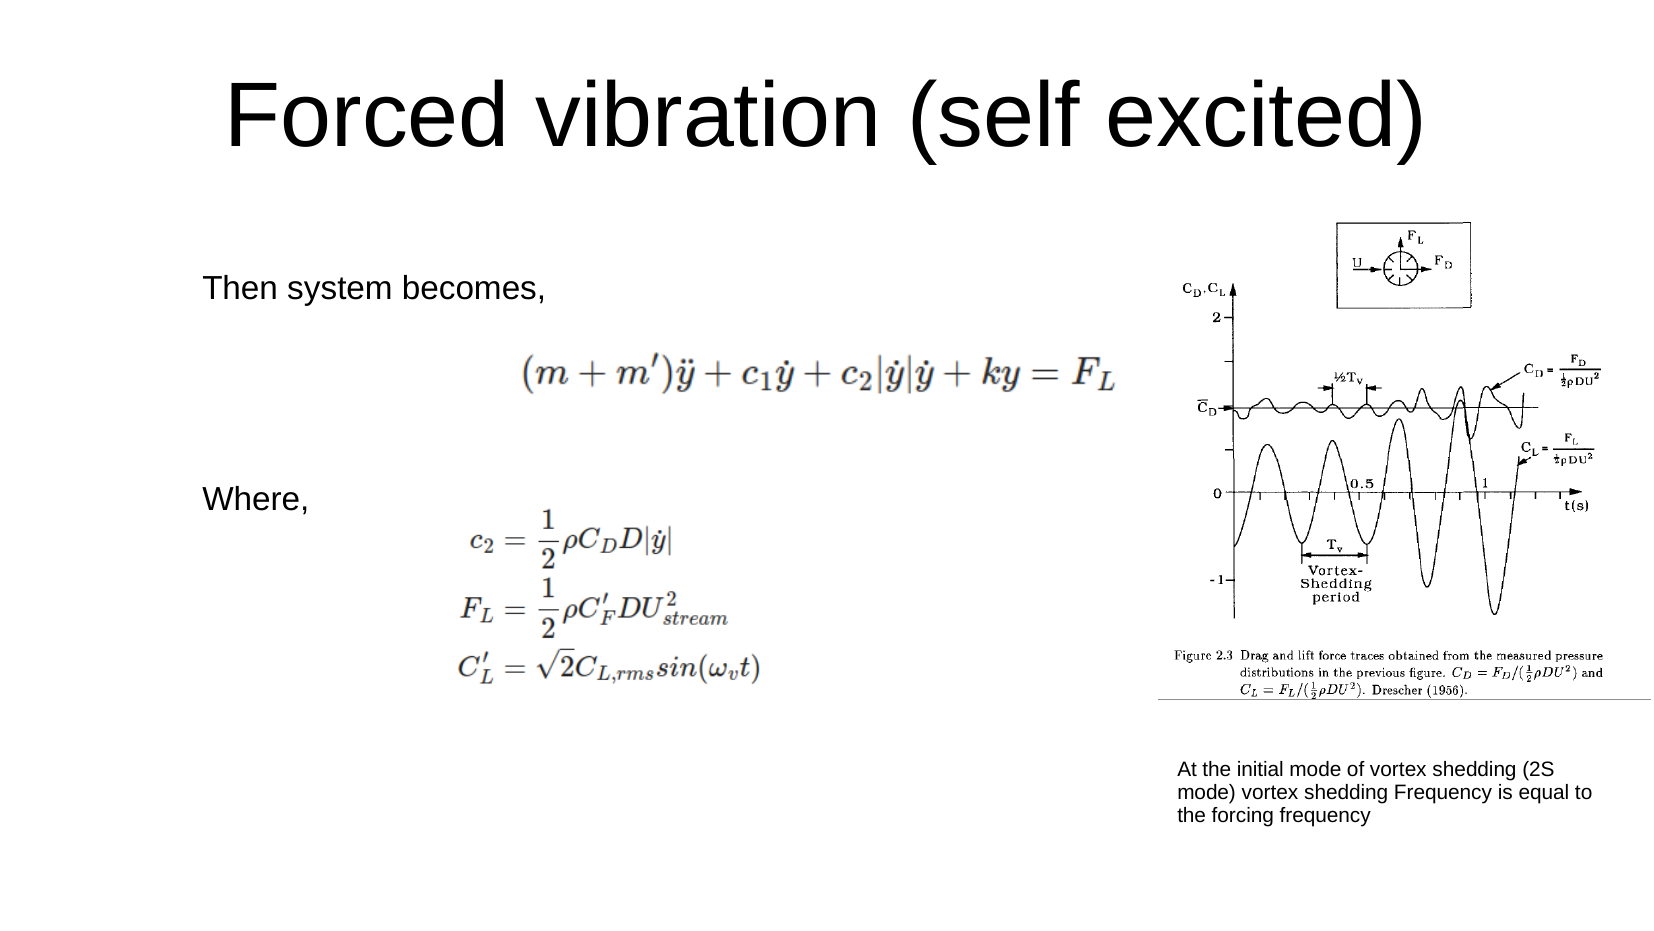

# Forced vibration (self excited)
Then system becomes,
Where,
At the initial mode of vortex shedding (2S mode) vortex shedding Frequency is equal to the forcing frequency